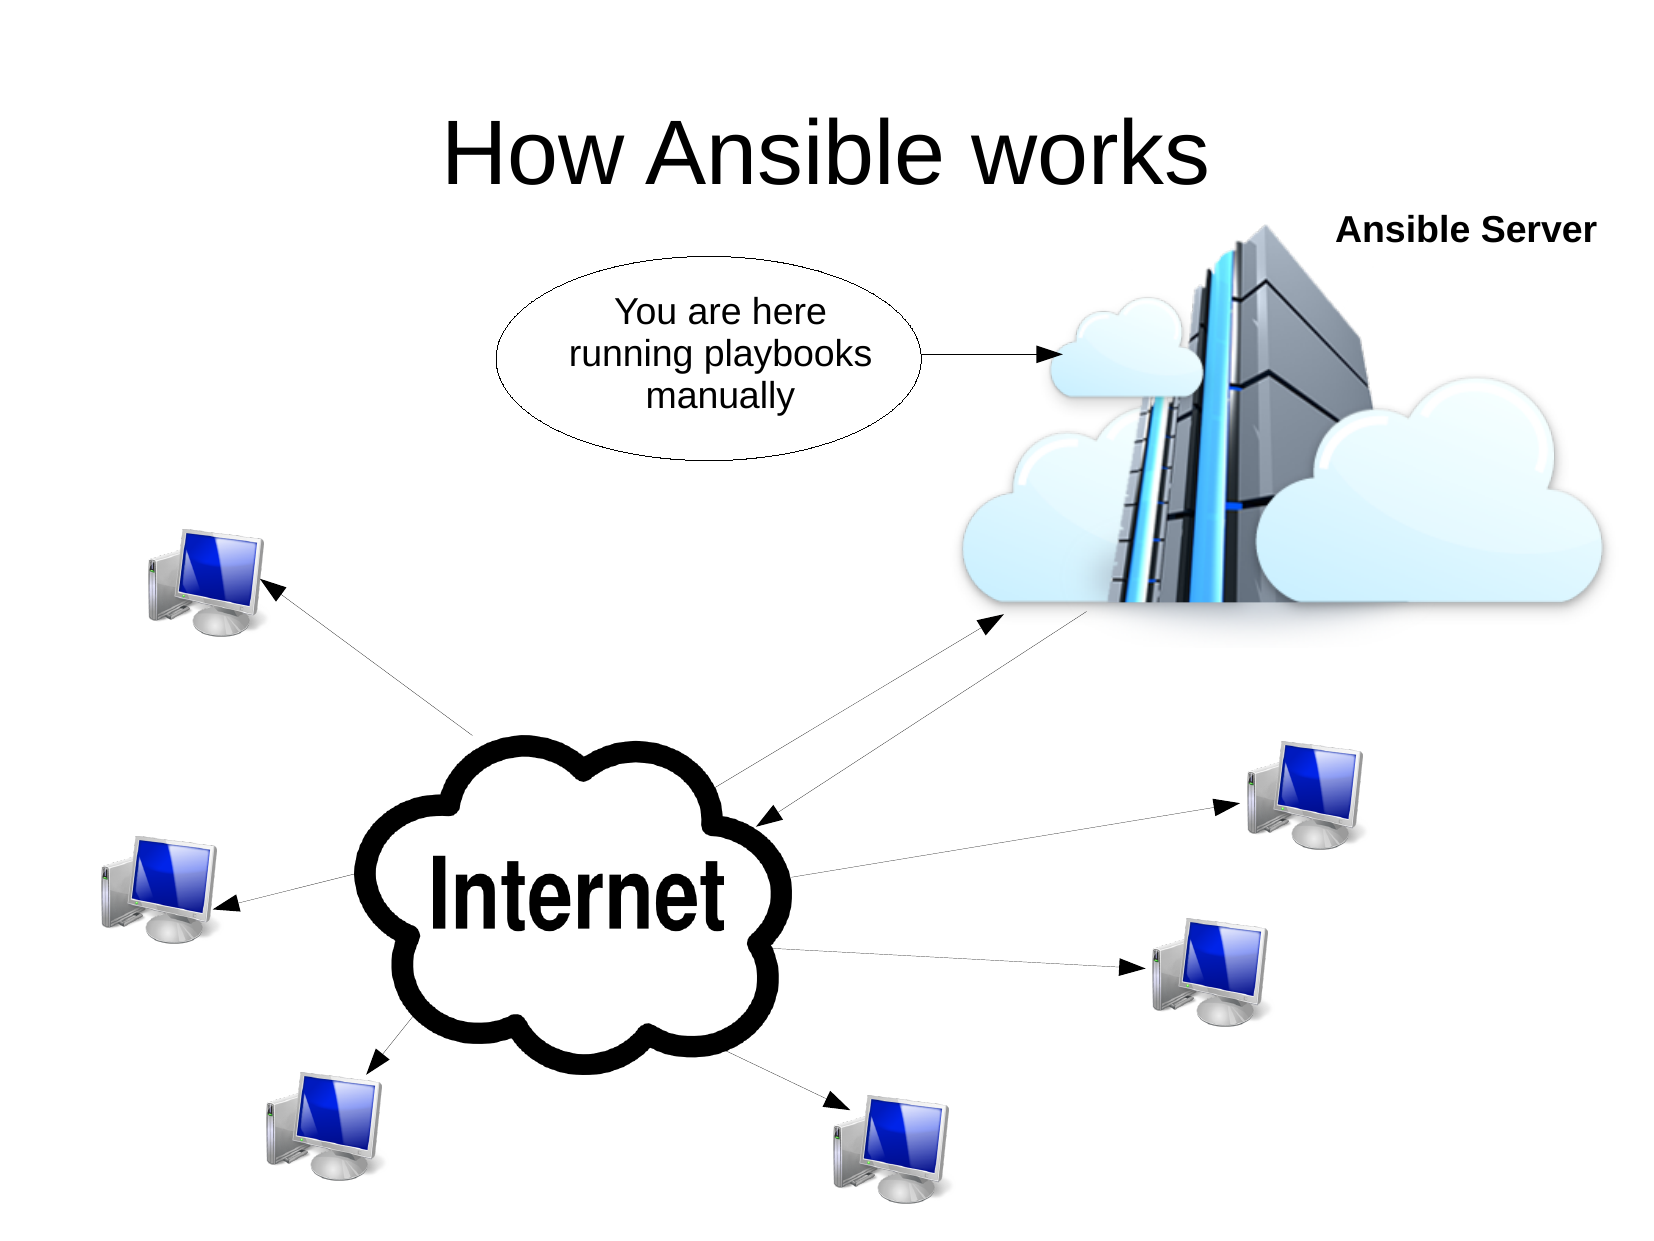

# How Ansible works
Ansible Server
You are here
running playbooks manually